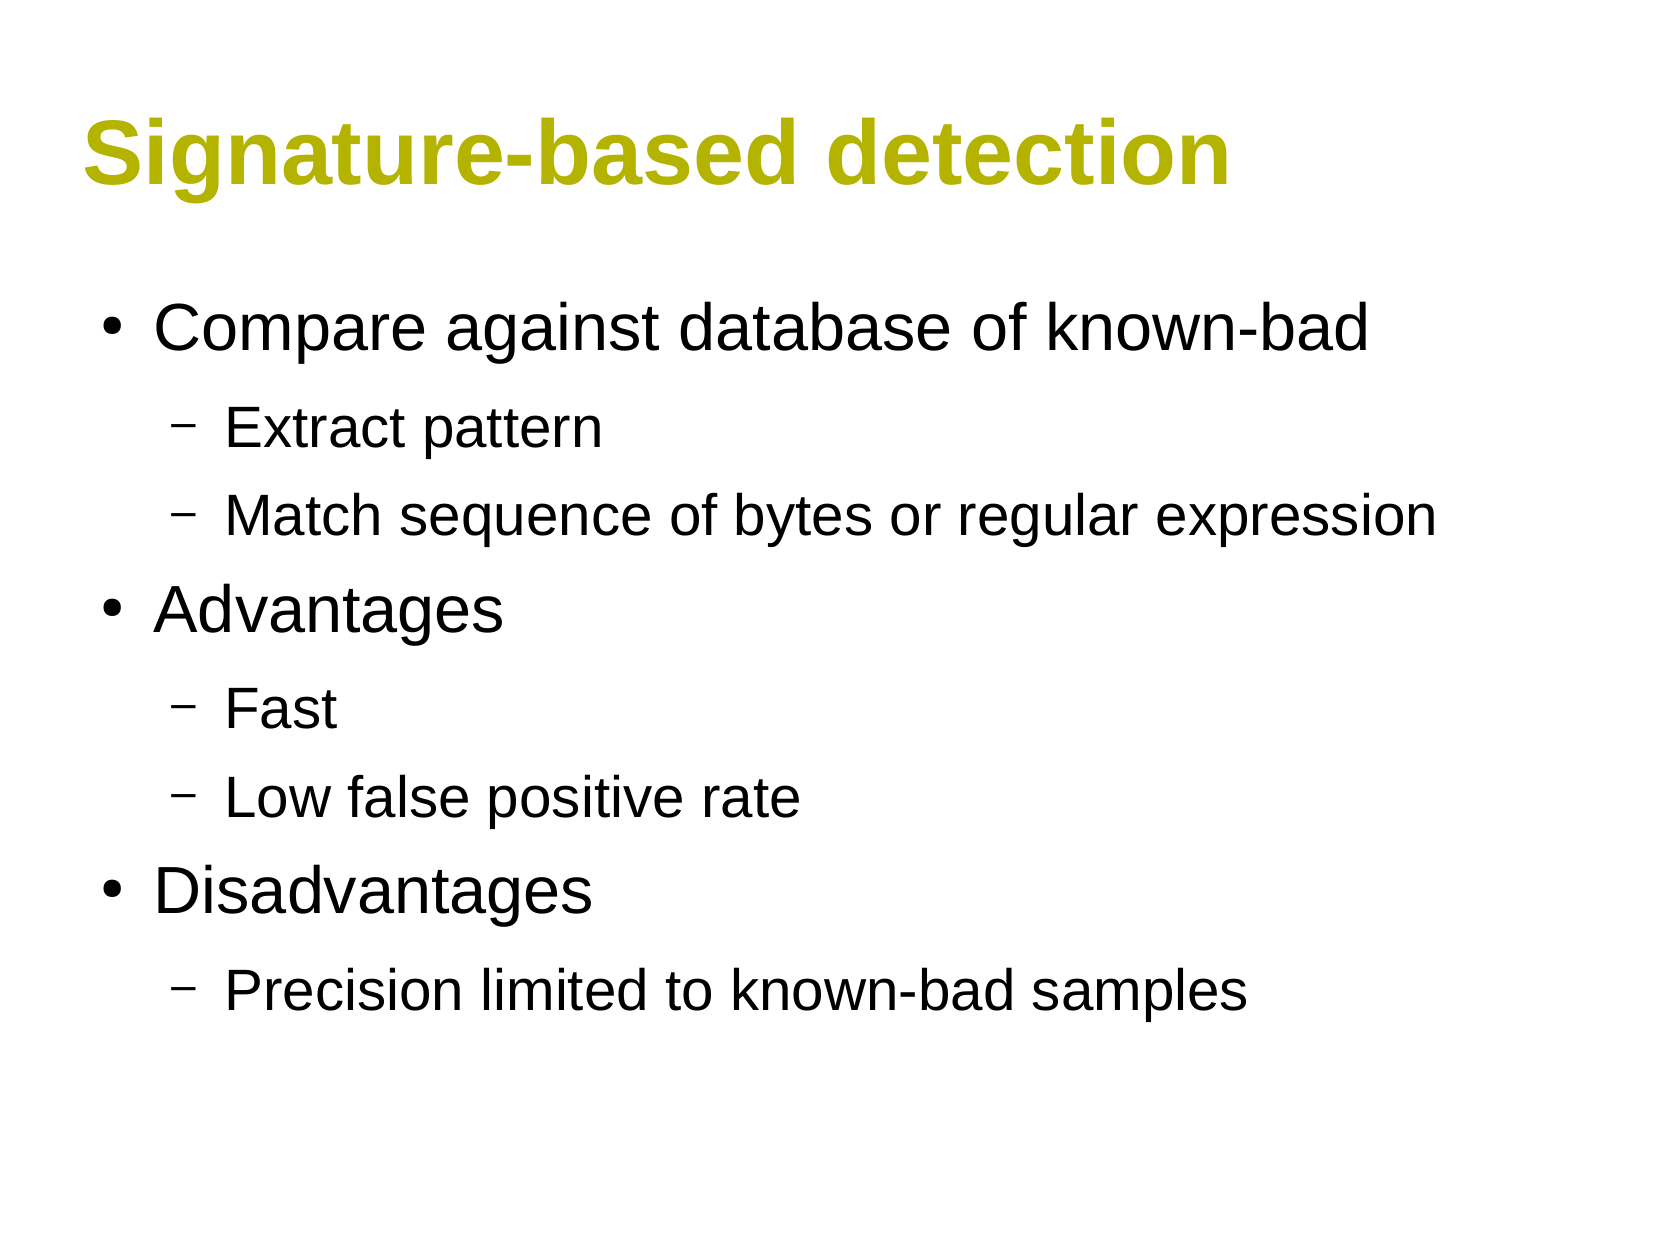

# Signature-based detection
Compare against database of known-bad
Extract pattern
Match sequence of bytes or regular expression
Advantages
Fast
Low false positive rate
Disadvantages
Precision limited to known-bad samples